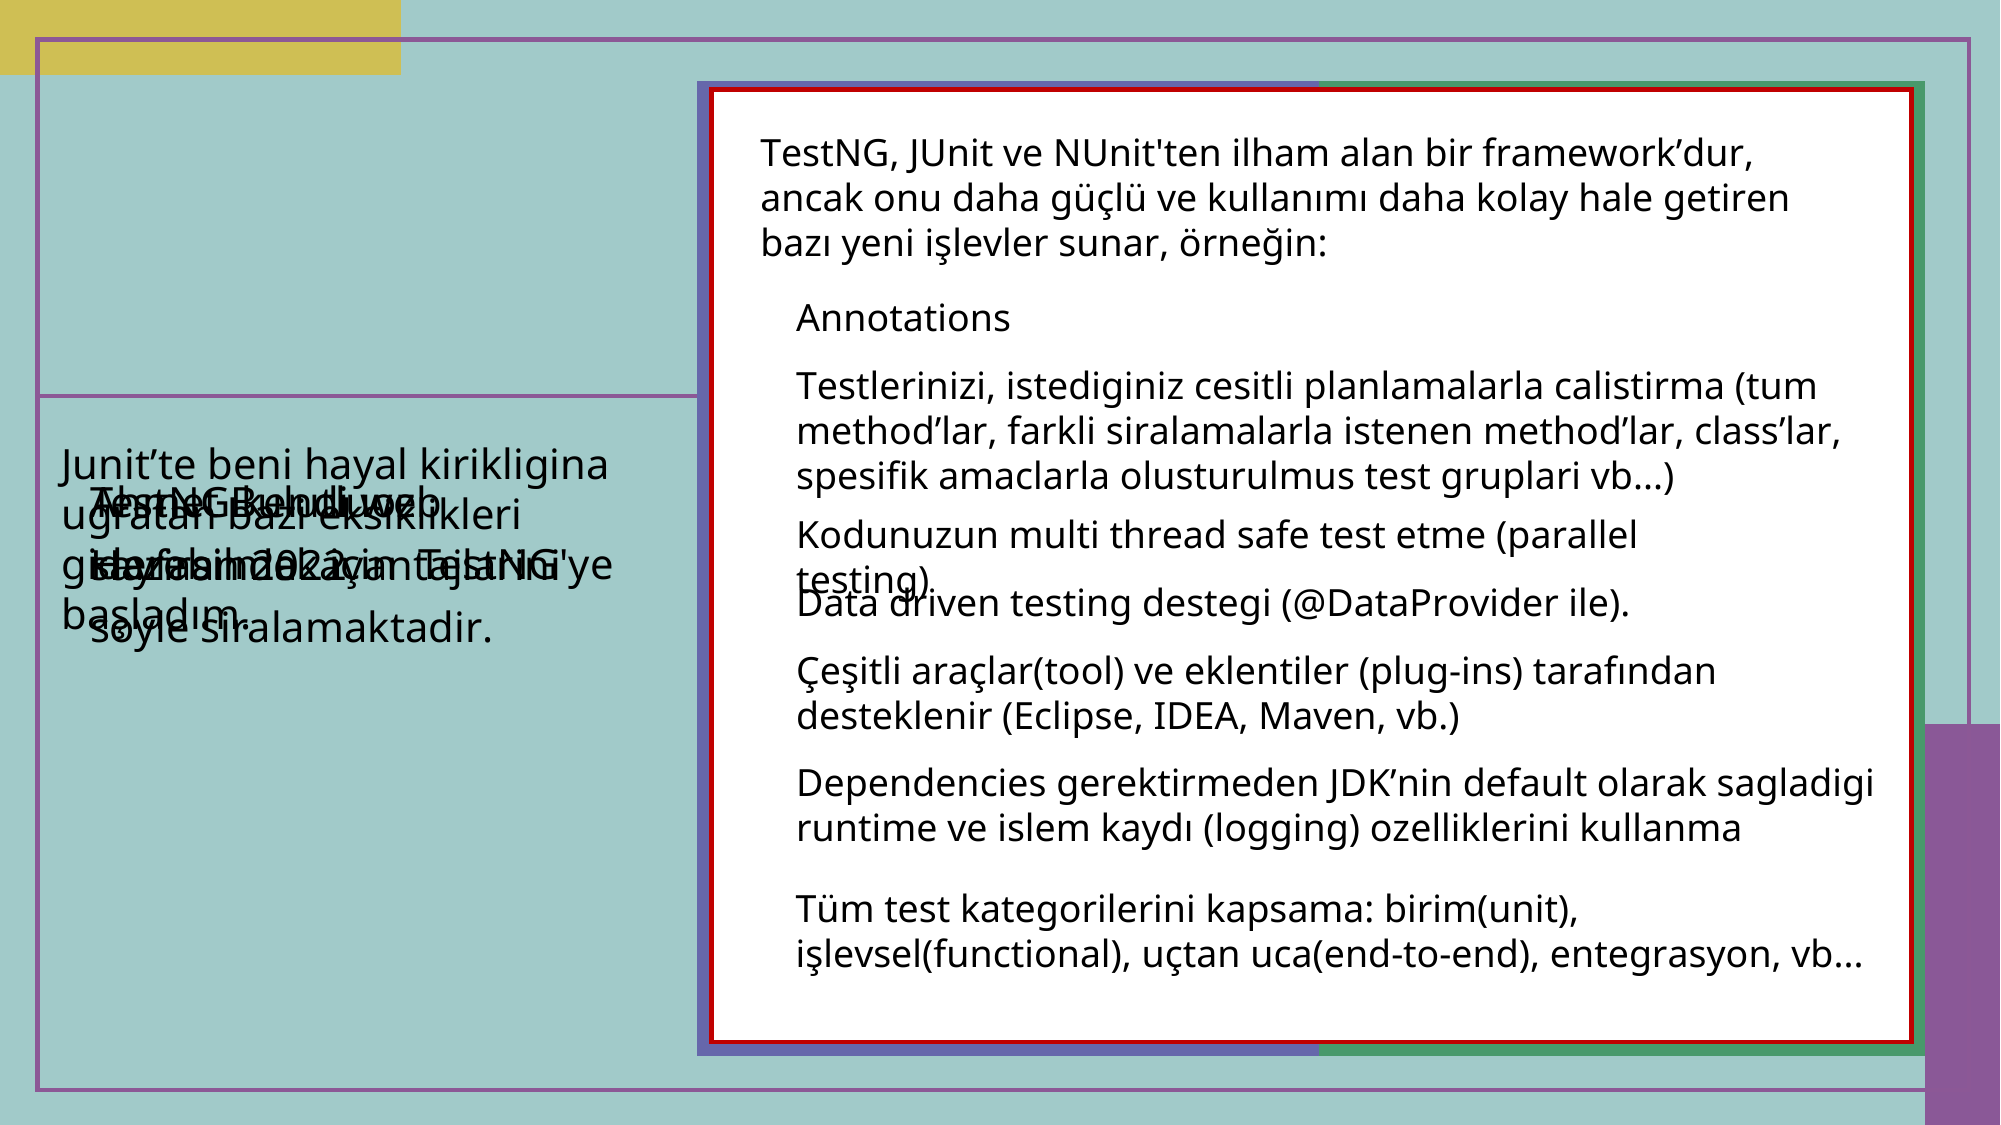

TestNG, JUnit ve NUnit'ten ilham alan bir framework’dur, ancak onu daha güçlü ve kullanımı daha kolay hale getiren bazı yeni işlevler sunar, örneğin:
# TestNg Avantajlari Nelerdir ?
Annotations
Testlerinizi, istediginiz cesitli planlamalarla calistirma (tum method’lar, farkli siralamalarla istenen method’lar, class’lar, spesifik amaclarla olusturulmus test gruplari vb...)
Junit’te beni hayal kirikligina ugratan bazi eksiklikleri giderebilmek için TestNG'ye başladım.
TestNG kendi web sayfasinda avantajlarini soyle siralamaktadir.
Ahmet Bulutluoz Haziran 2022
Kodunuzun multi thread safe test etme (parallel testing)
Data driven testing destegi (@DataProvider ile).
Çeşitli araçlar(tool) ve eklentiler (plug-ins) tarafından desteklenir (Eclipse, IDEA, Maven, vb.)
Dependencies gerektirmeden JDK’nin default olarak sagladigi runtime ve islem kaydı (logging) ozelliklerini kullanma
Tüm test kategorilerini kapsama: birim(unit), işlevsel(functional), uçtan uca(end-to-end), entegrasyon, vb...